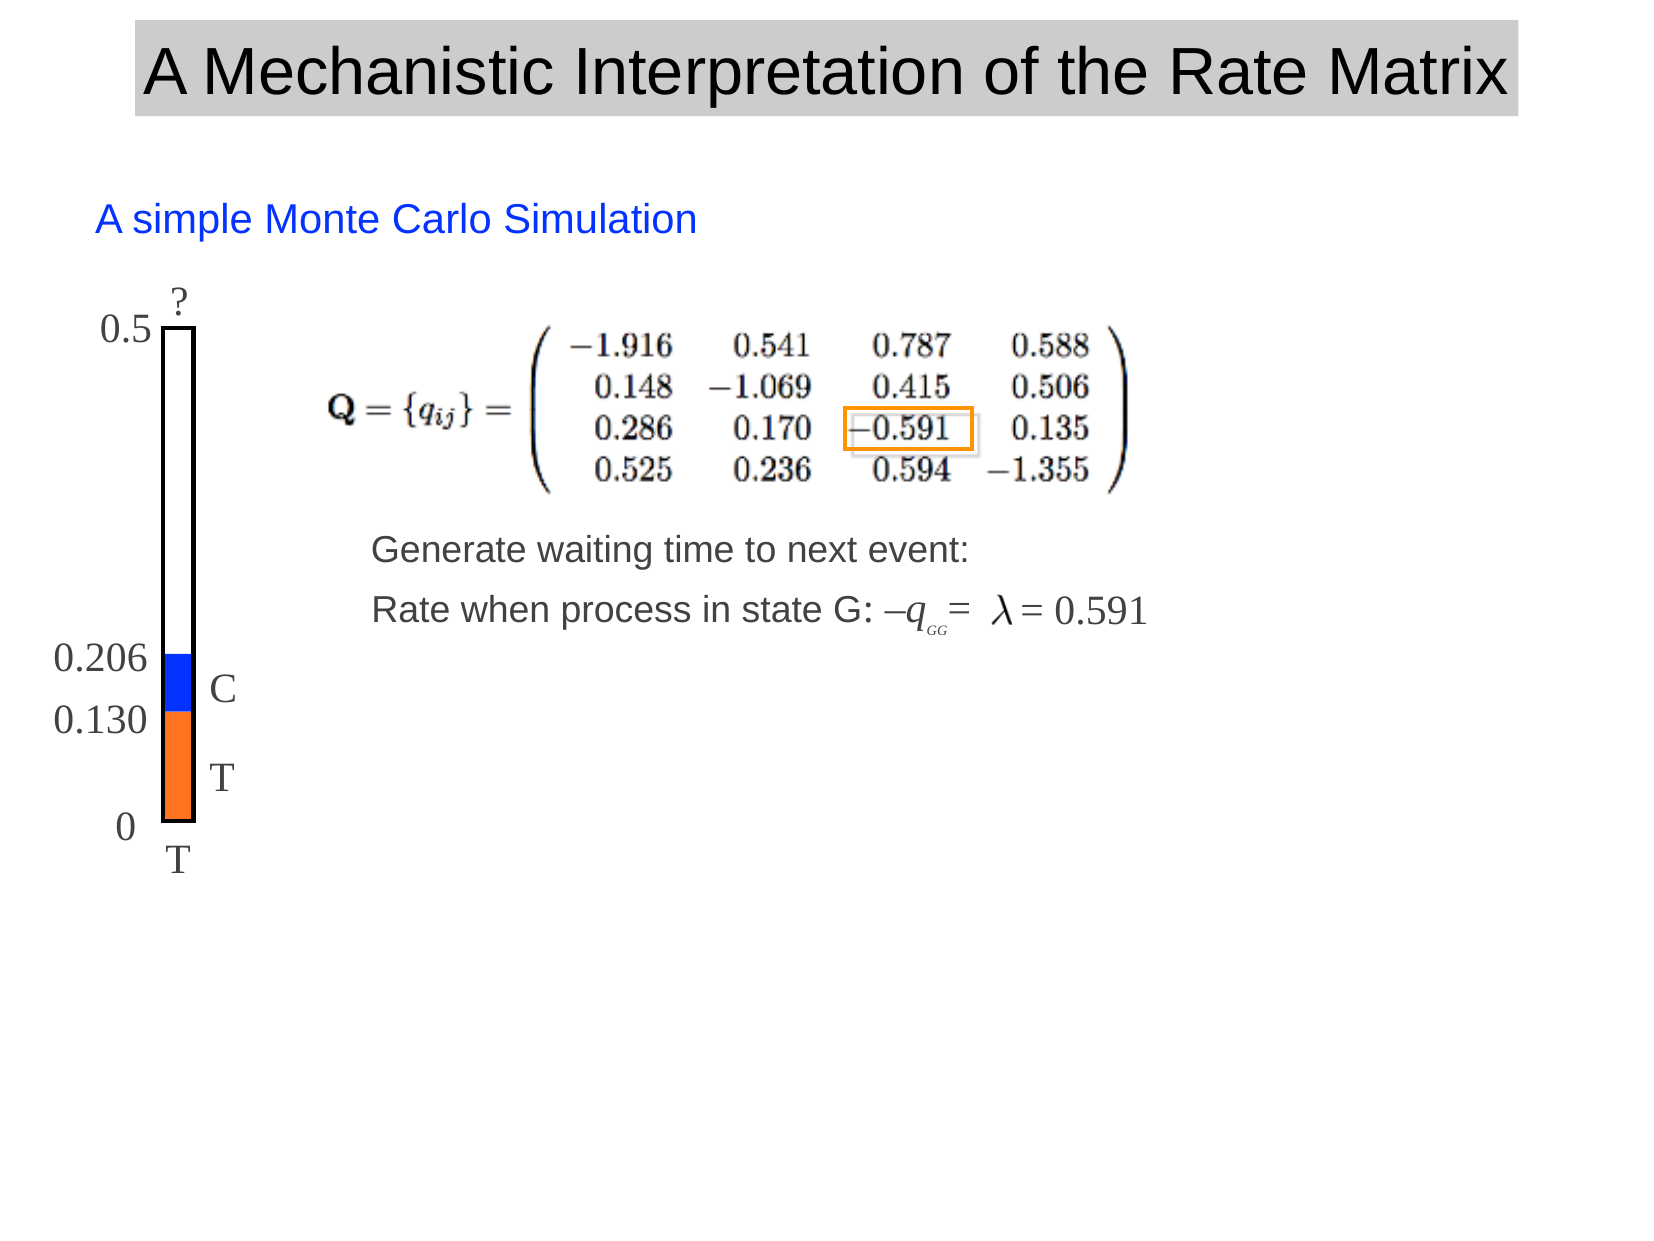

A Mechanistic Interpretation of the Rate Matrix
A simple Monte Carlo Simulation
?
0.5
Generate waiting time to next event:
Rate when process in state G: –qGG=
= 0.591
0.206
C
0.130
T
0
T